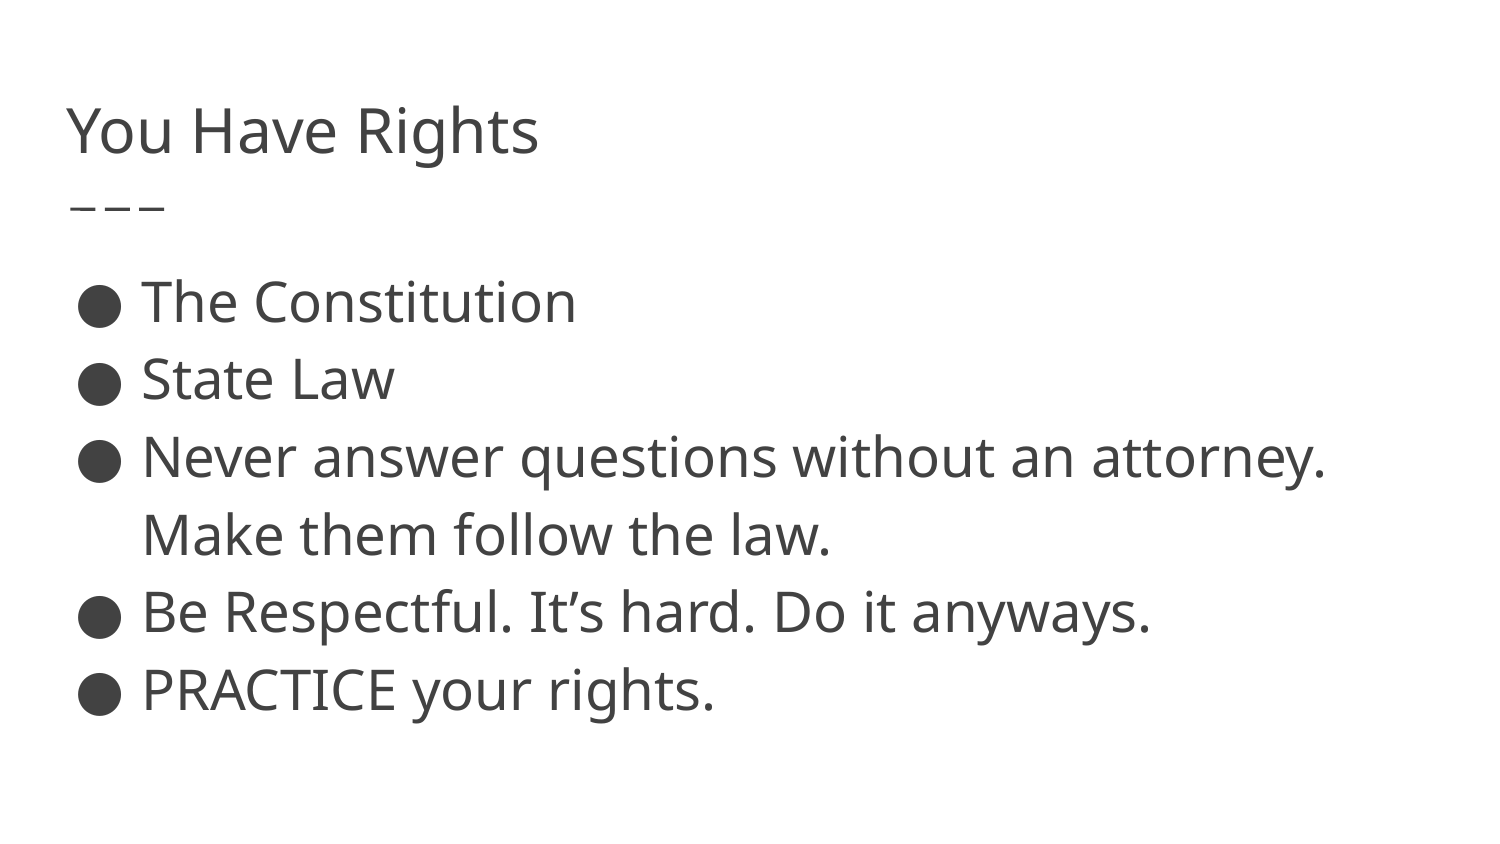

# You Have Rights
The Constitution
State Law
Never answer questions without an attorney. Make them follow the law.
Be Respectful. It’s hard. Do it anyways.
PRACTICE your rights.